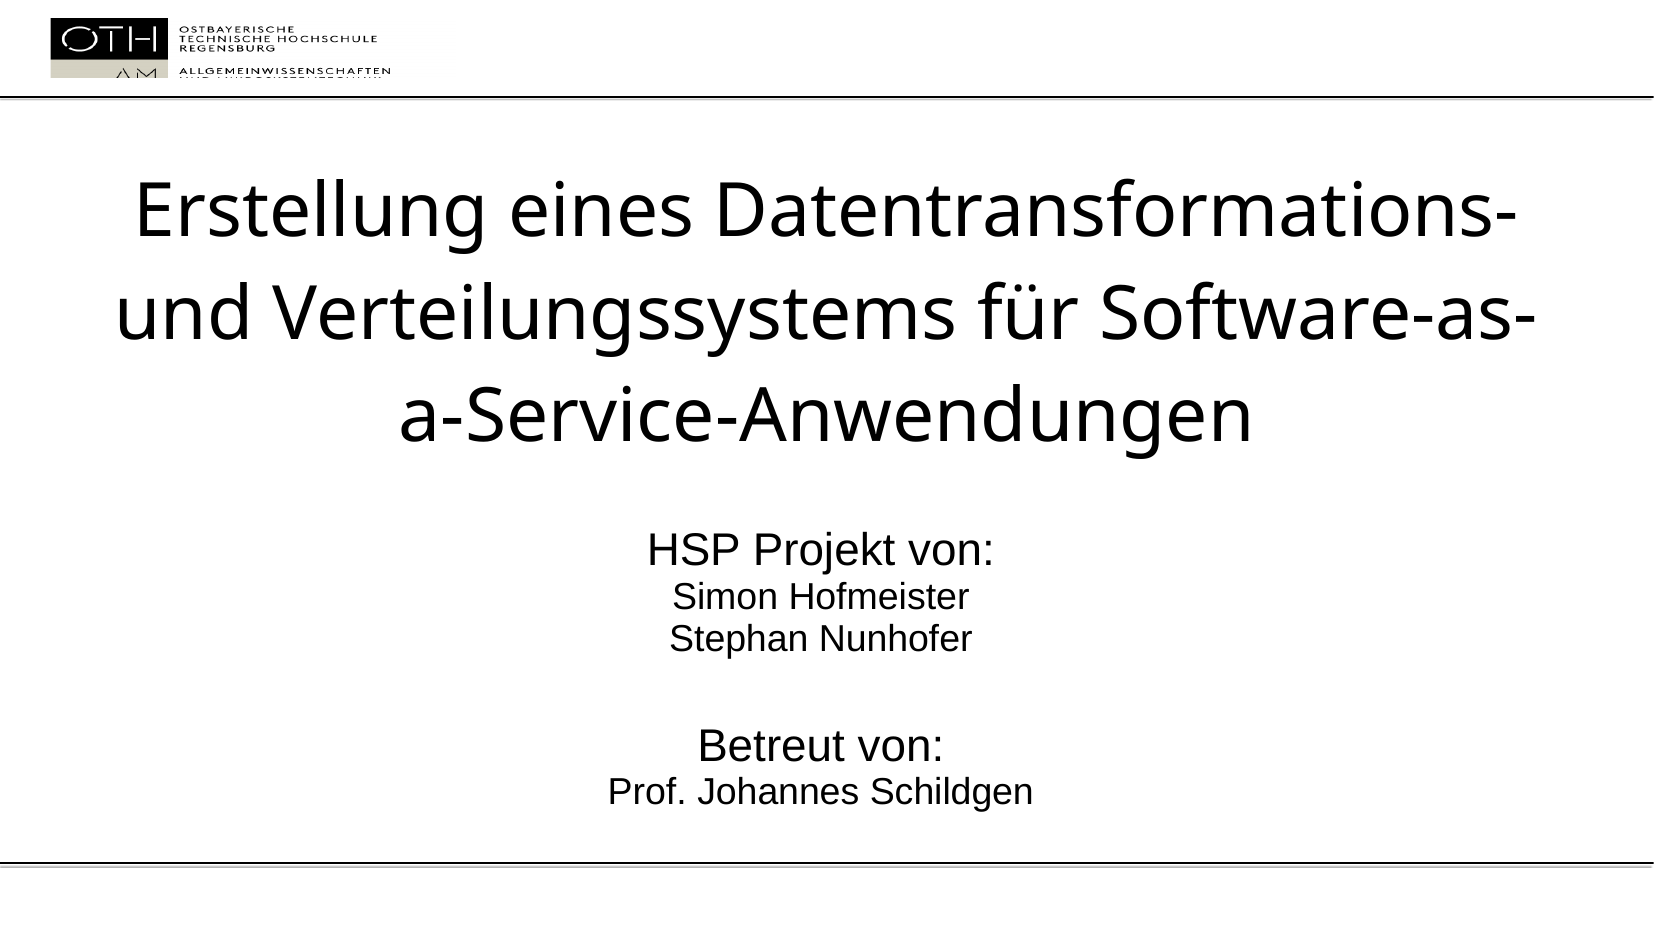

# Erstellung eines Datentransformations- und Verteilungssystems für Software-as-a-Service-Anwendungen
HSP Projekt von:
Simon Hofmeister
Stephan Nunhofer
Betreut von:
Prof. Johannes Schildgen